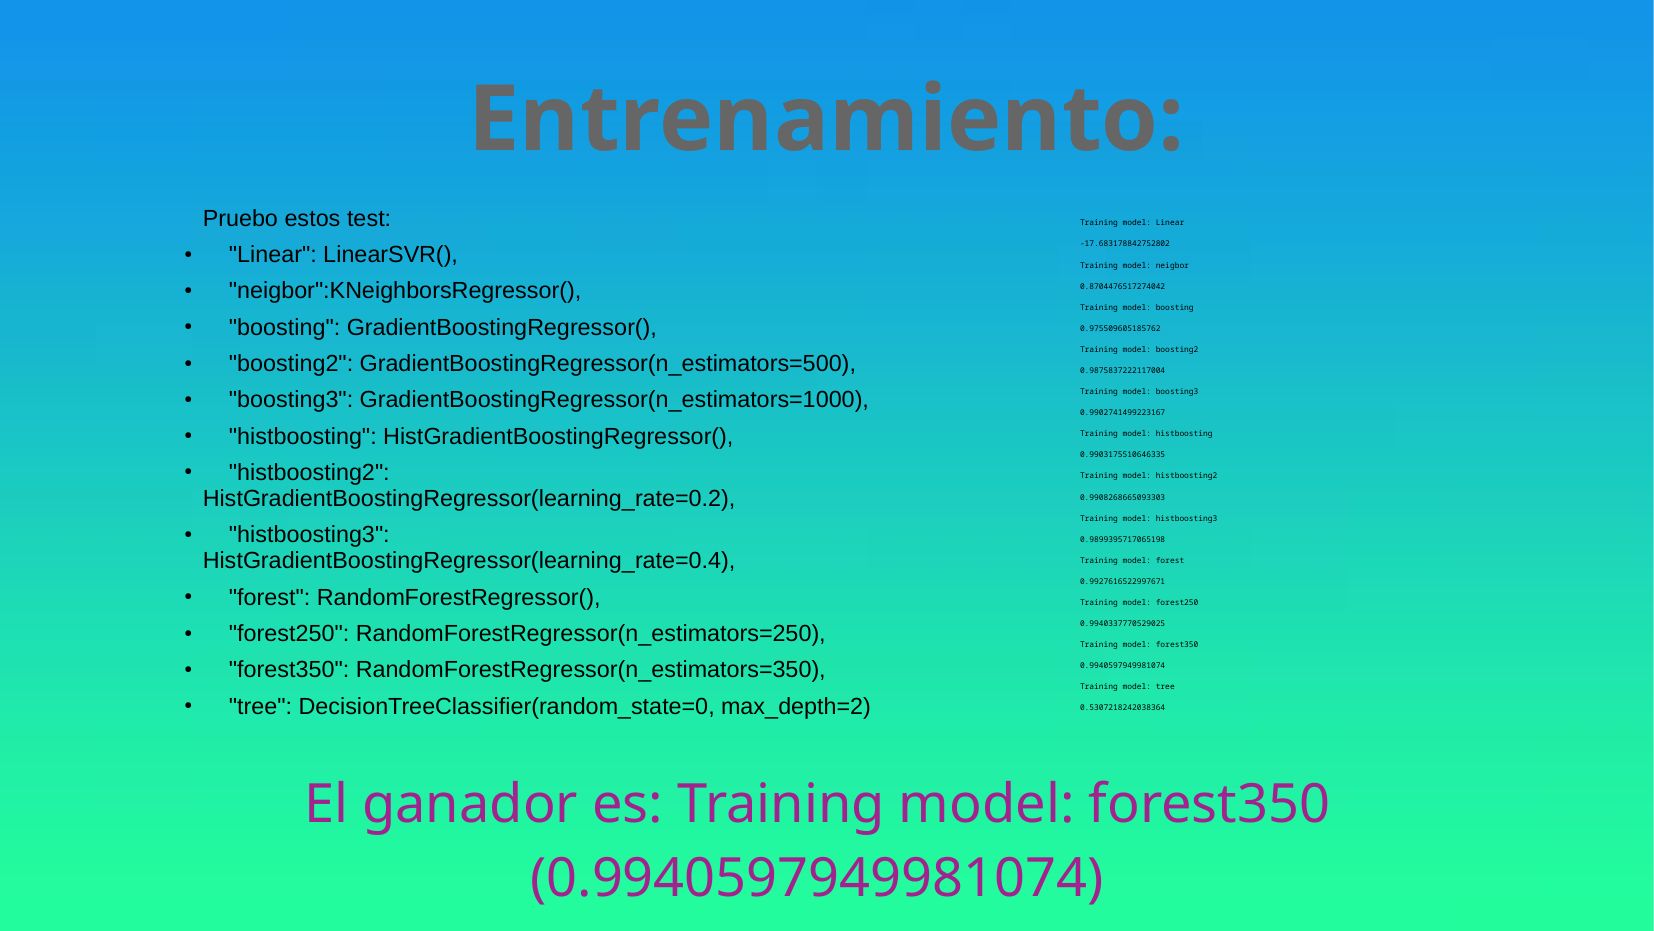

# Entrenamiento:
Pruebo estos test:
 "Linear": LinearSVR(),
 "neigbor":KNeighborsRegressor(),
 "boosting": GradientBoostingRegressor(),
 "boosting2": GradientBoostingRegressor(n_estimators=500),
 "boosting3": GradientBoostingRegressor(n_estimators=1000),
 "histboosting": HistGradientBoostingRegressor(),
 "histboosting2": HistGradientBoostingRegressor(learning_rate=0.2),
 "histboosting3": HistGradientBoostingRegressor(learning_rate=0.4),
 "forest": RandomForestRegressor(),
 "forest250": RandomForestRegressor(n_estimators=250),
 "forest350": RandomForestRegressor(n_estimators=350),
 "tree": DecisionTreeClassifier(random_state=0, max_depth=2)
Training model: Linear
-17.683178842752802
Training model: neigbor
0.8704476517274042
Training model: boosting
0.975509605185762
Training model: boosting2
0.9875837222117004
Training model: boosting3
0.9902741499223167
Training model: histboosting
0.9903175510646335
Training model: histboosting2
0.9908268665093303
Training model: histboosting3
0.9899395717065198
Training model: forest
0.9927616522997671
Training model: forest250
0.9940337770529025
Training model: forest350
0.9940597949981074
Training model: tree
0.5307218242038364
El ganador es: Training model: forest350 (0.9940597949981074)